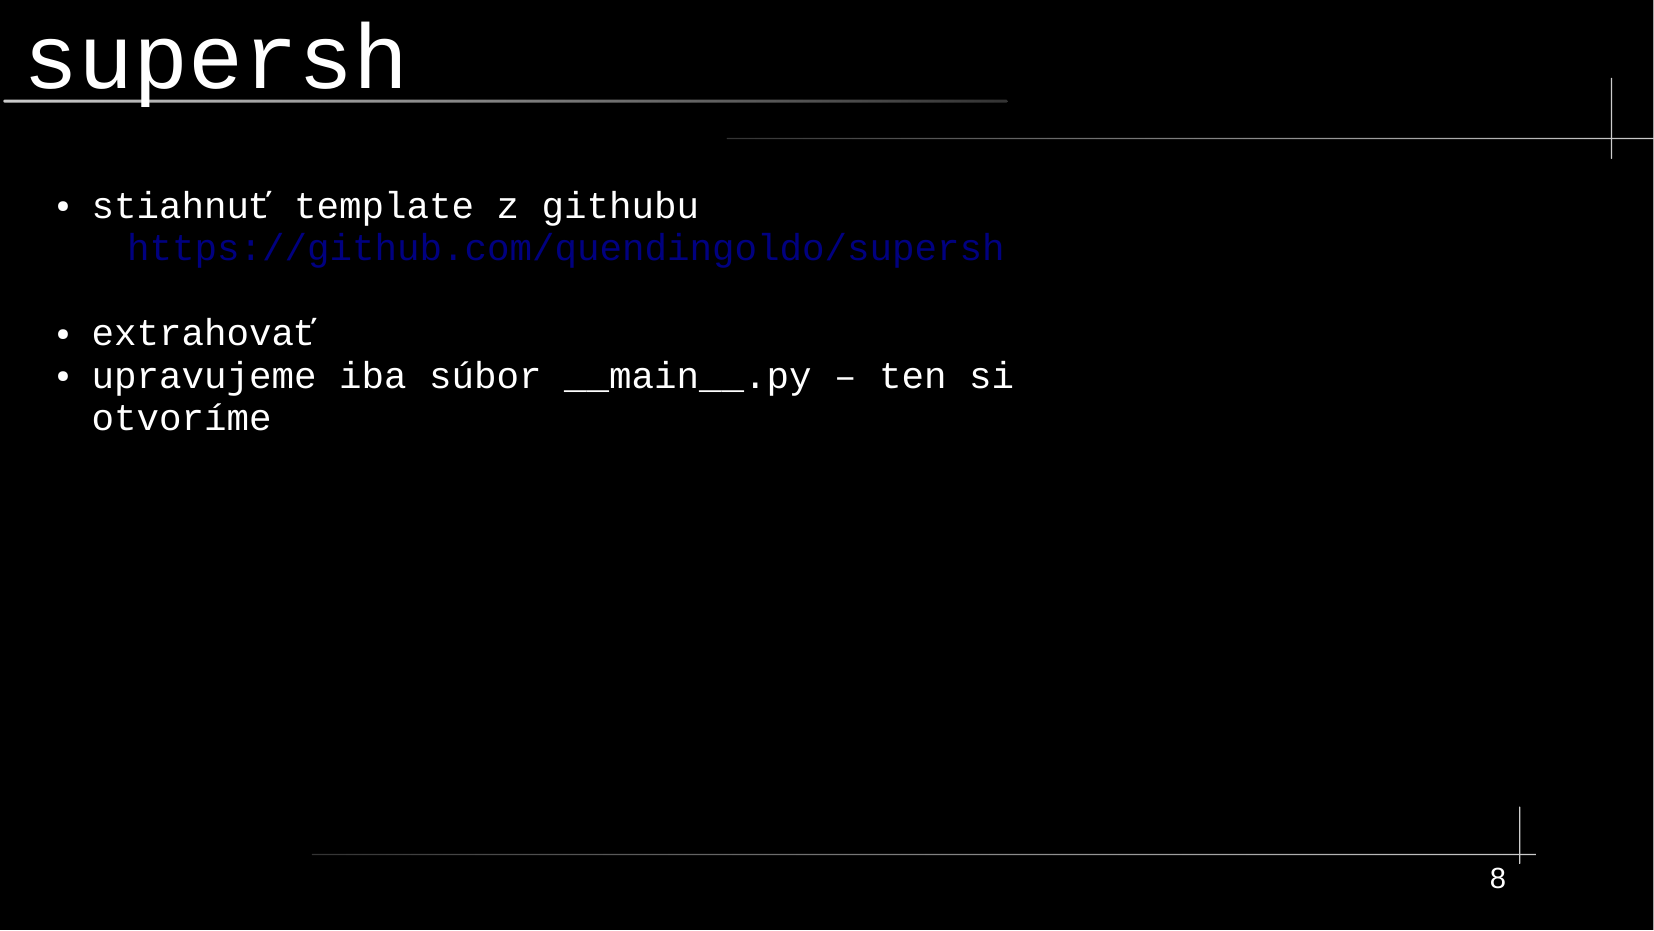

# supersh
stiahnuť template z githubu
https://github.com/quendingoldo/supersh
extrahovať
upravujeme iba súbor __main__.py – ten si otvoríme
8